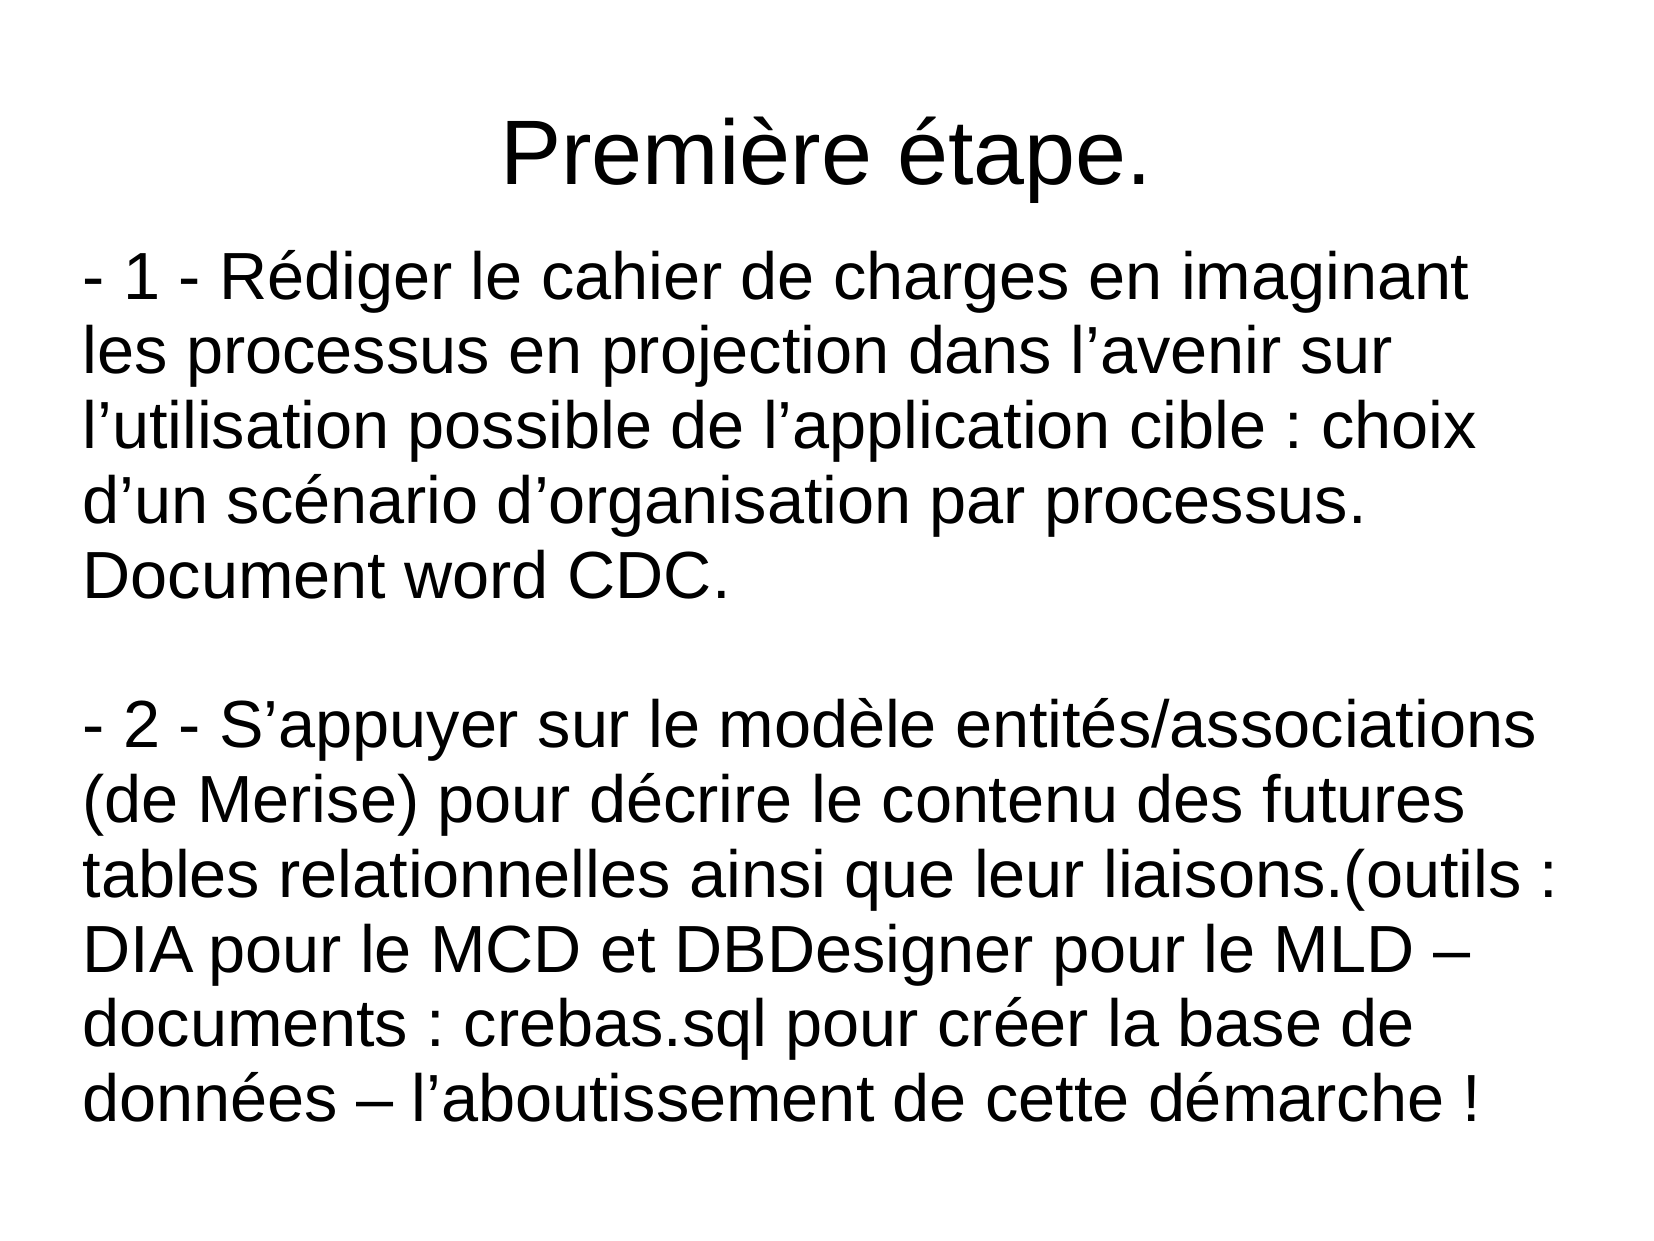

# Première étape.
- 1 - Rédiger le cahier de charges en imaginant les processus en projection dans l’avenir sur l’utilisation possible de l’application cible : choix d’un scénario d’organisation par processus. Document word CDC.
- 2 - S’appuyer sur le modèle entités/associations (de Merise) pour décrire le contenu des futures tables relationnelles ainsi que leur liaisons.(outils : DIA pour le MCD et DBDesigner pour le MLD – documents : crebas.sql pour créer la base de données – l’aboutissement de cette démarche !